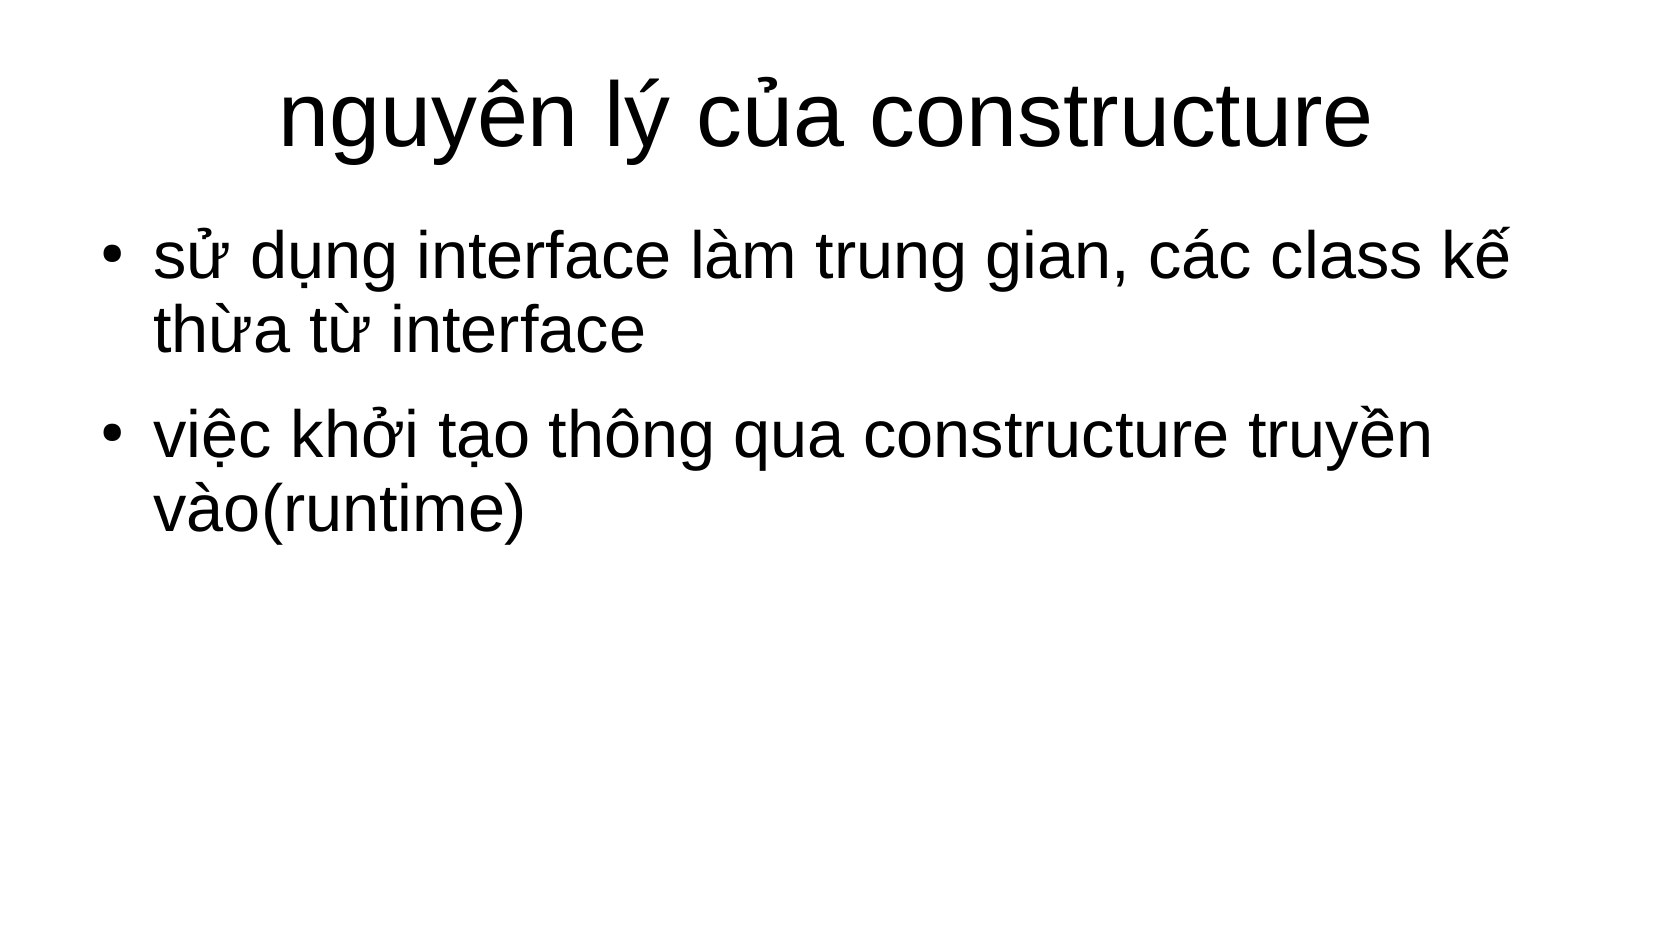

# nguyên lý của constructure
sử dụng interface làm trung gian, các class kế thừa từ interface
việc khởi tạo thông qua constructure truyền vào(runtime)